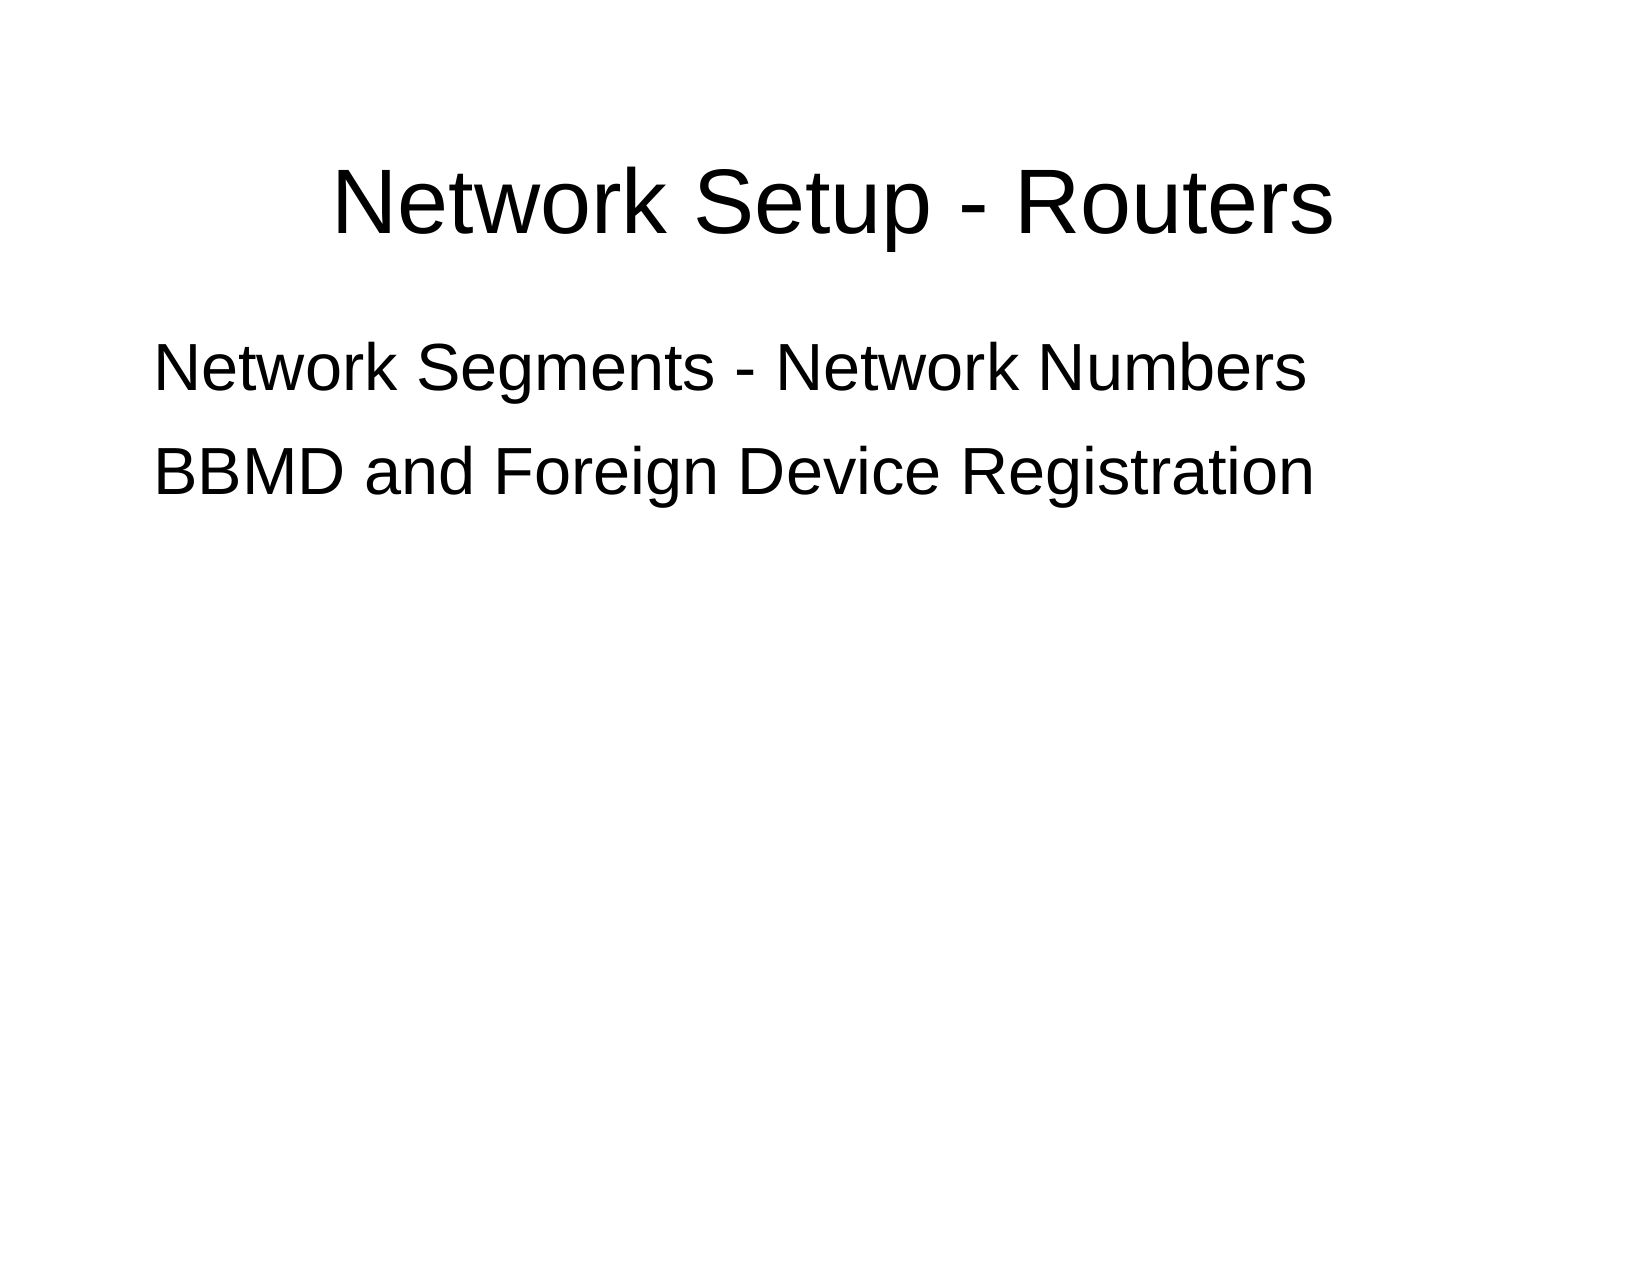

# Network Setup - Routers
Network Segments - Network Numbers
BBMD and Foreign Device Registration